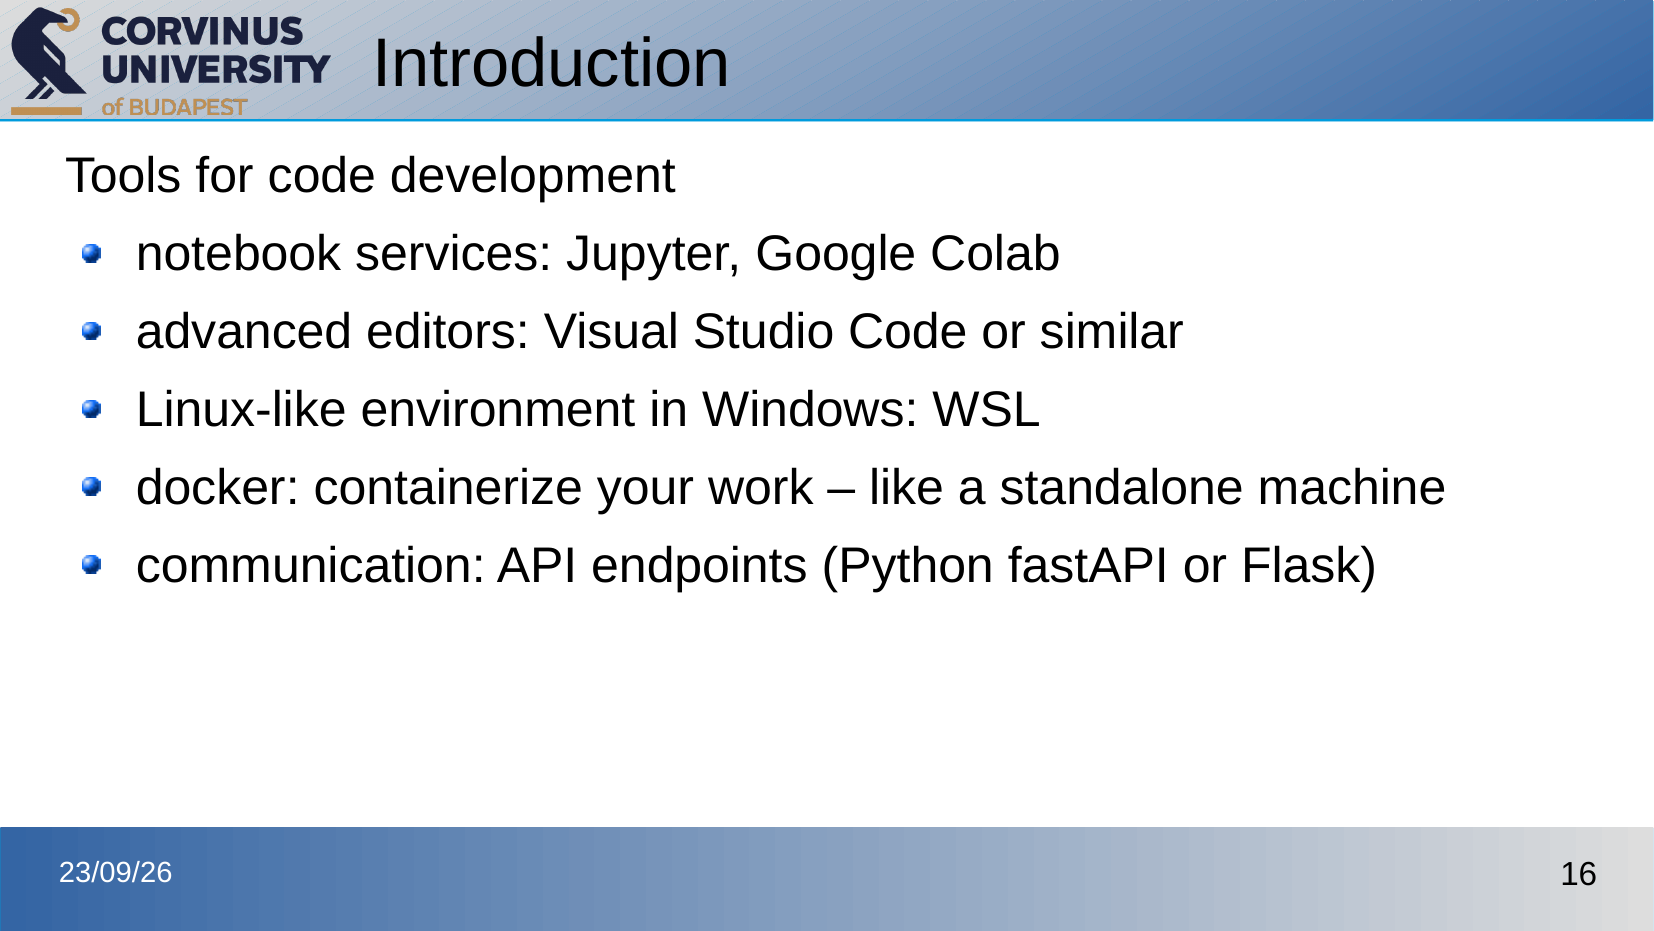

# Introduction
Tools for code development
notebook services: Jupyter, Google Colab
advanced editors: Visual Studio Code or similar
Linux-like environment in Windows: WSL
docker: containerize your work – like a standalone machine
communication: API endpoints (Python fastAPI or Flask)